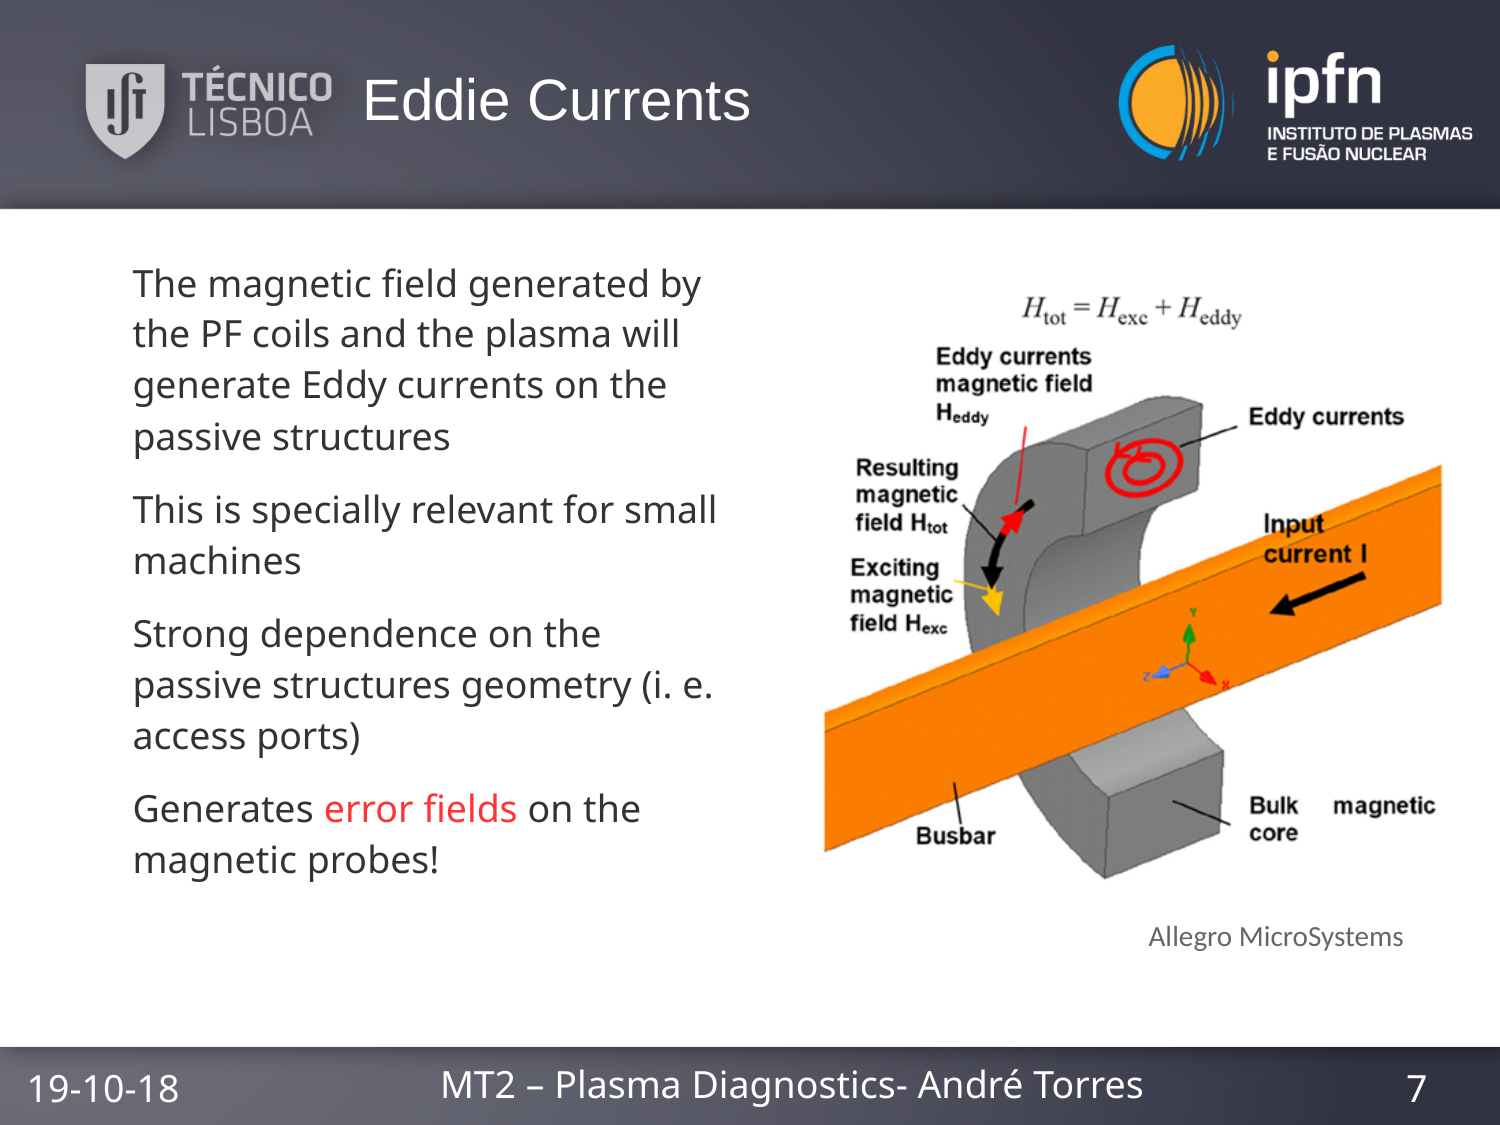

# Eddie Currents
The magnetic field generated by the PF coils and the plasma will generate Eddy currents on the passive structures
This is specially relevant for small machines
Strong dependence on the passive structures geometry (i. e. access ports)
Generates error fields on the magnetic probes!
Allegro MicroSystems